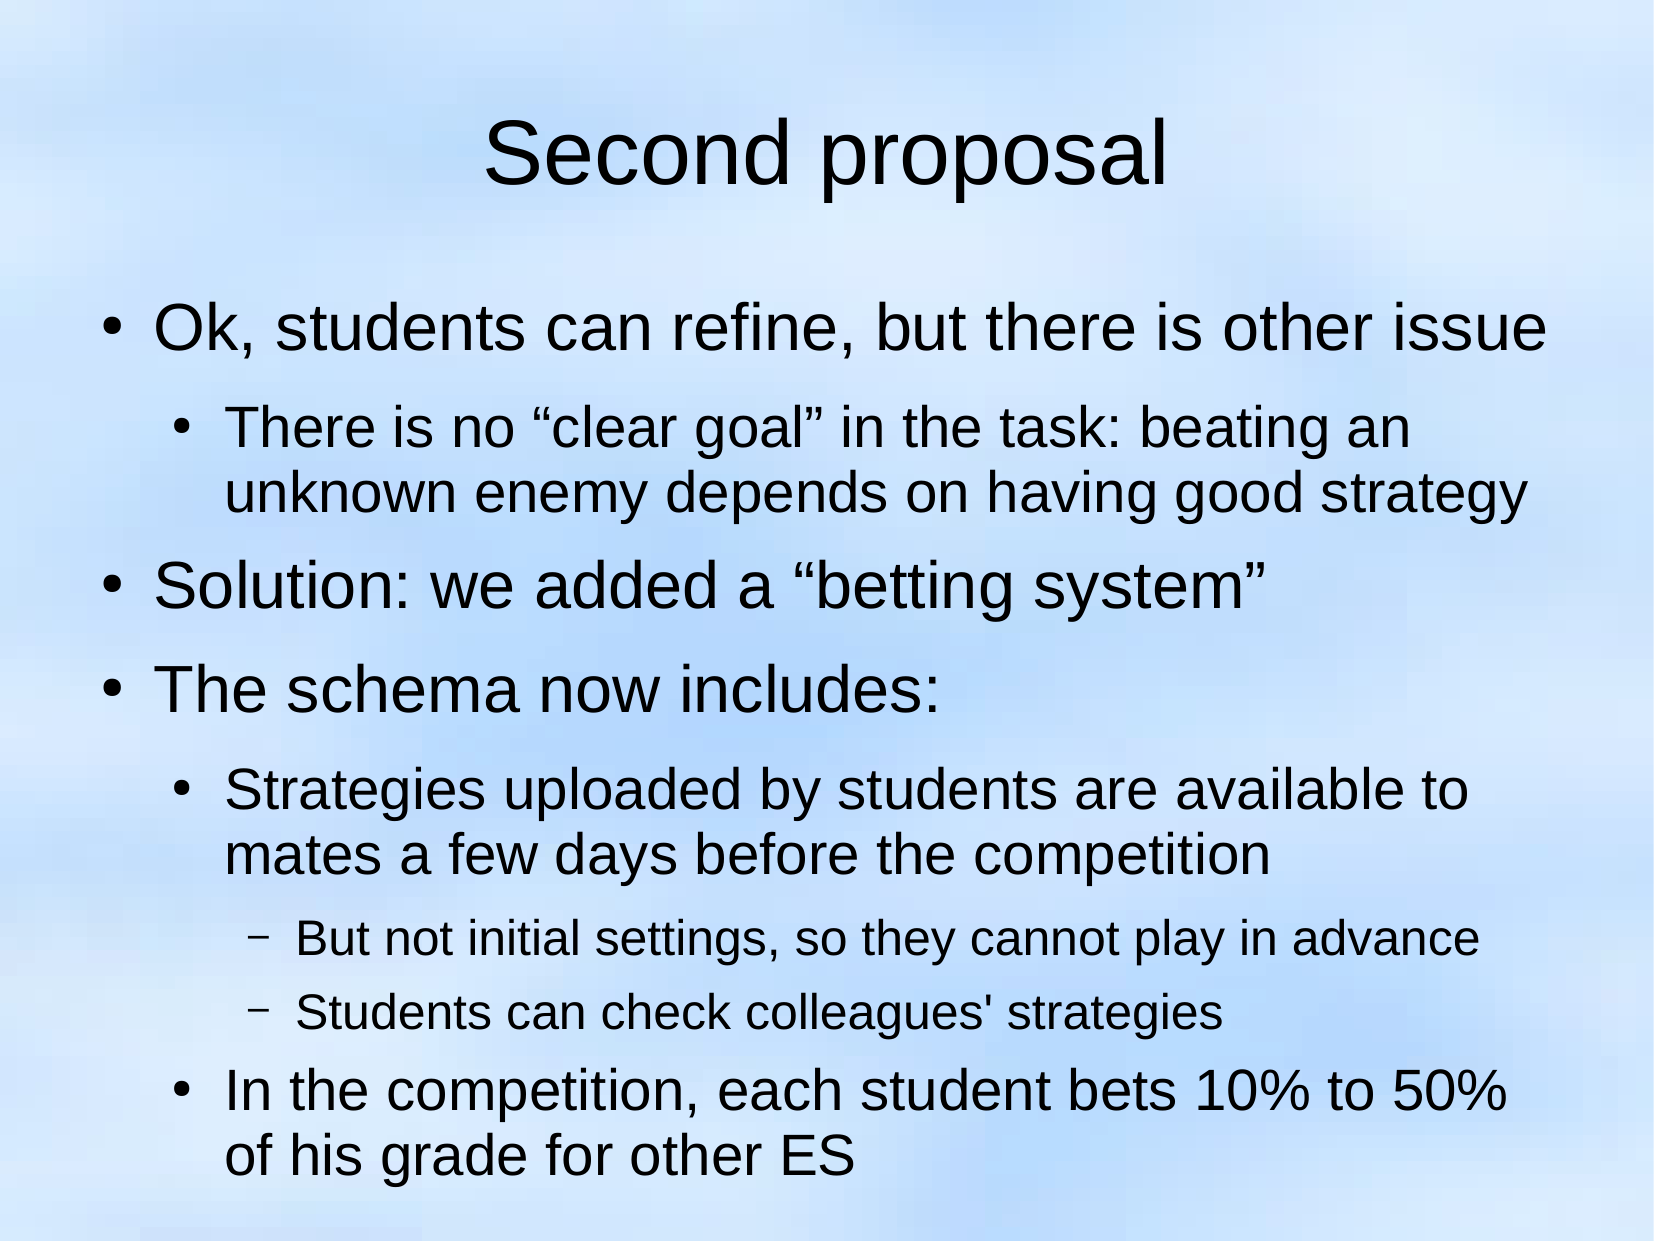

# Second proposal
Ok, students can refine, but there is other issue
There is no “clear goal” in the task: beating an unknown enemy depends on having good strategy
Solution: we added a “betting system”
The schema now includes:
Strategies uploaded by students are available to mates a few days before the competition
But not initial settings, so they cannot play in advance
Students can check colleagues' strategies
In the competition, each student bets 10% to 50% of his grade for other ES